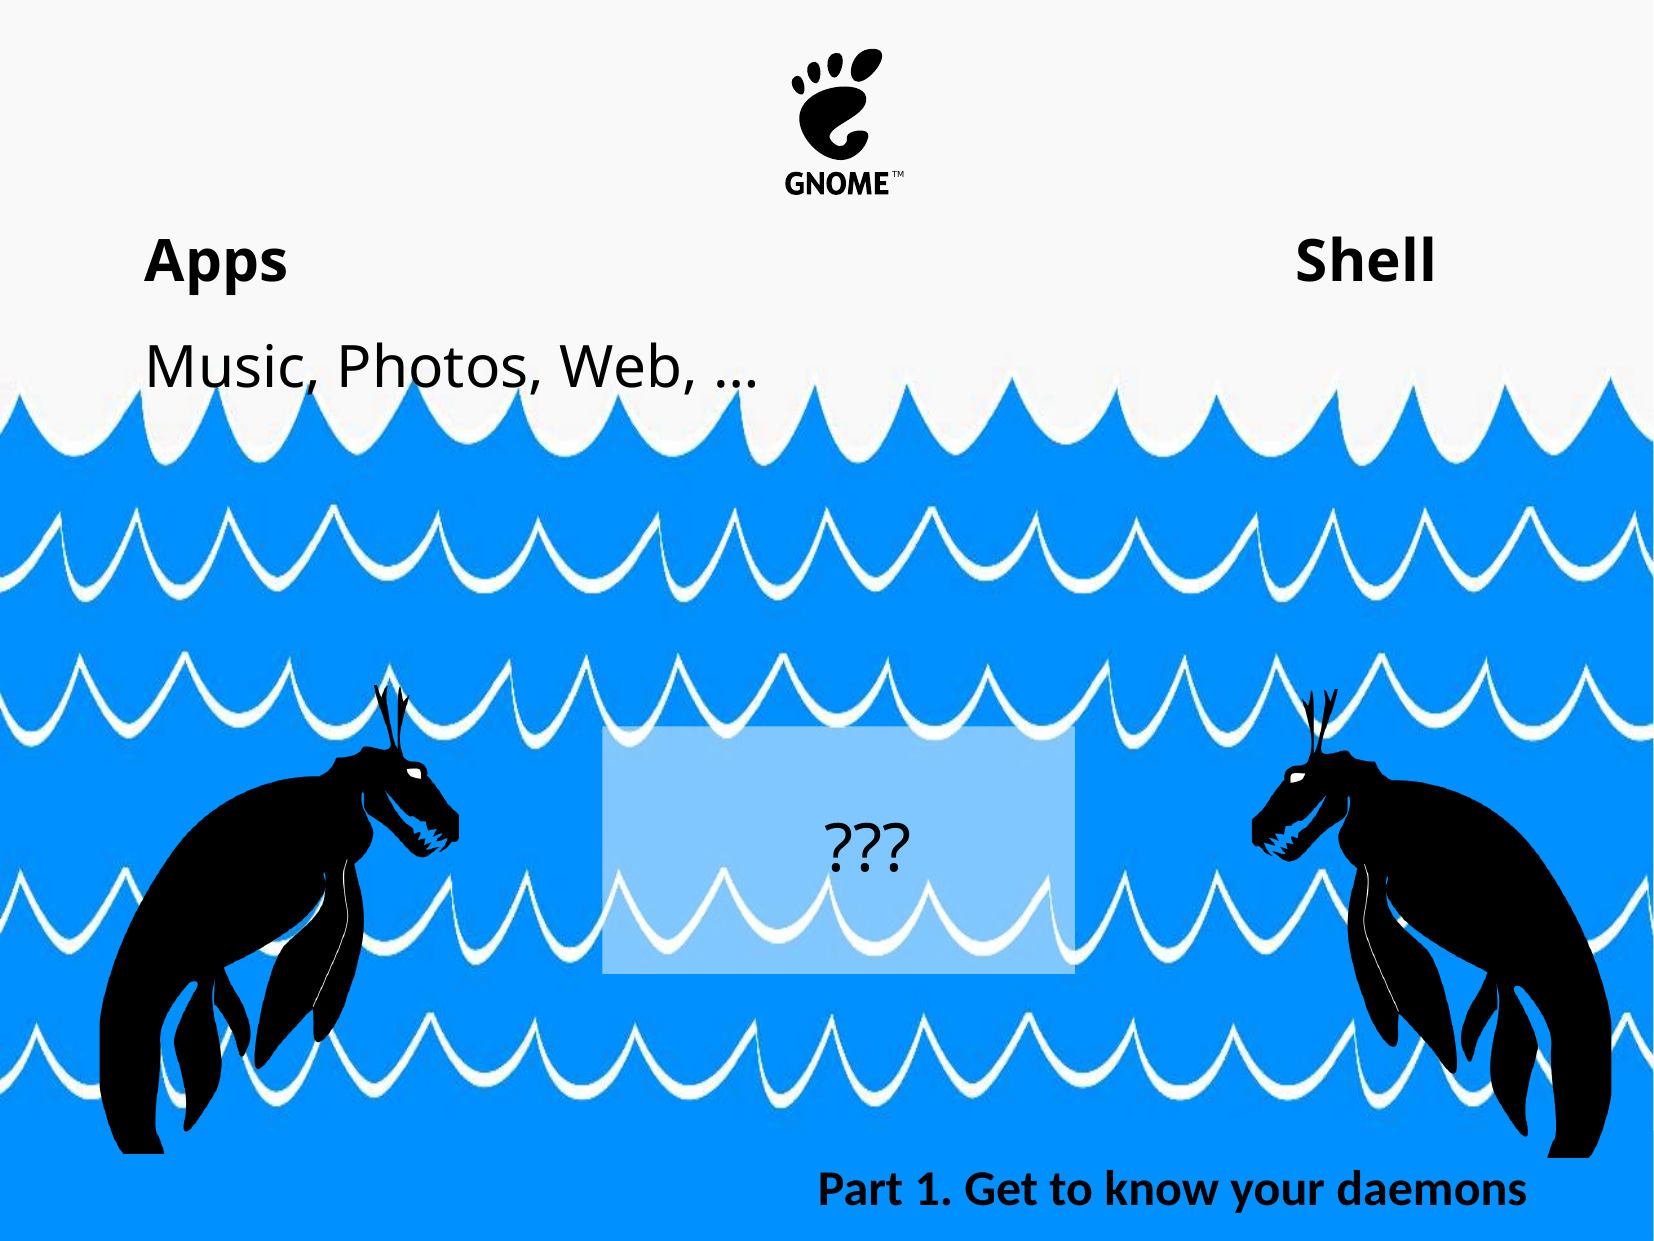

# Apps Shell
Music, Photos, Web, …
 ???
Part 1. Get to know your daemons